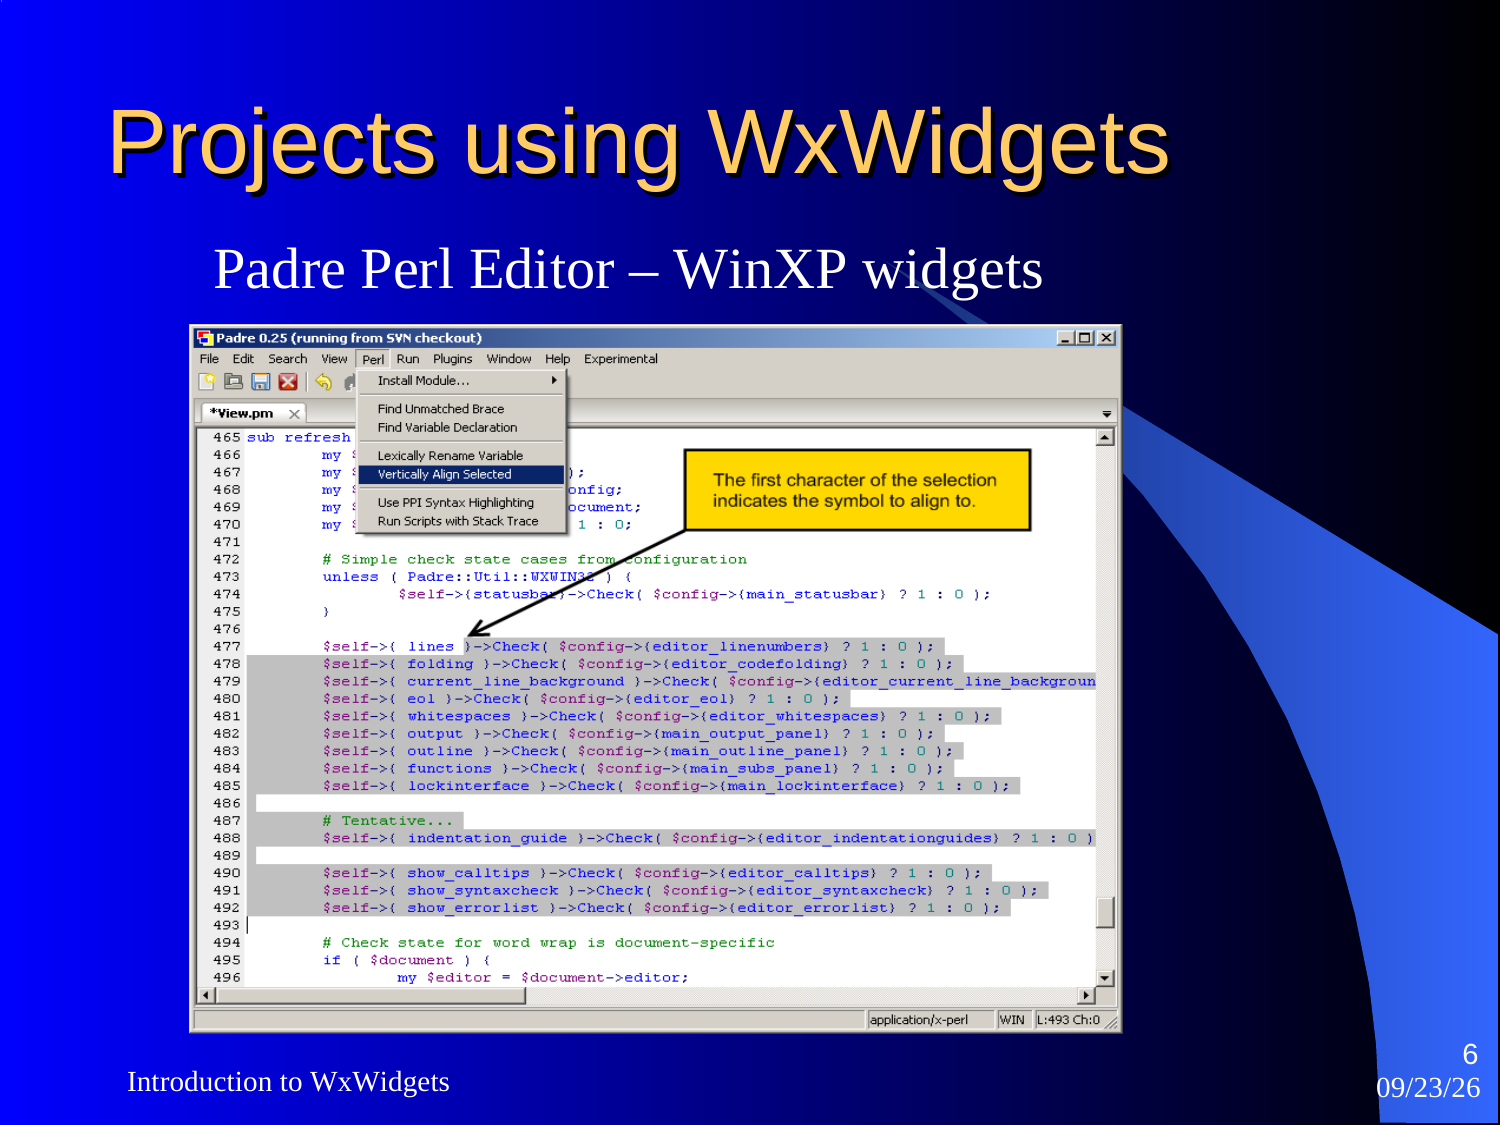

# Projects using WxWidgets
Padre Perl Editor – WinXP widgets
6
Introduction to WxWidgets